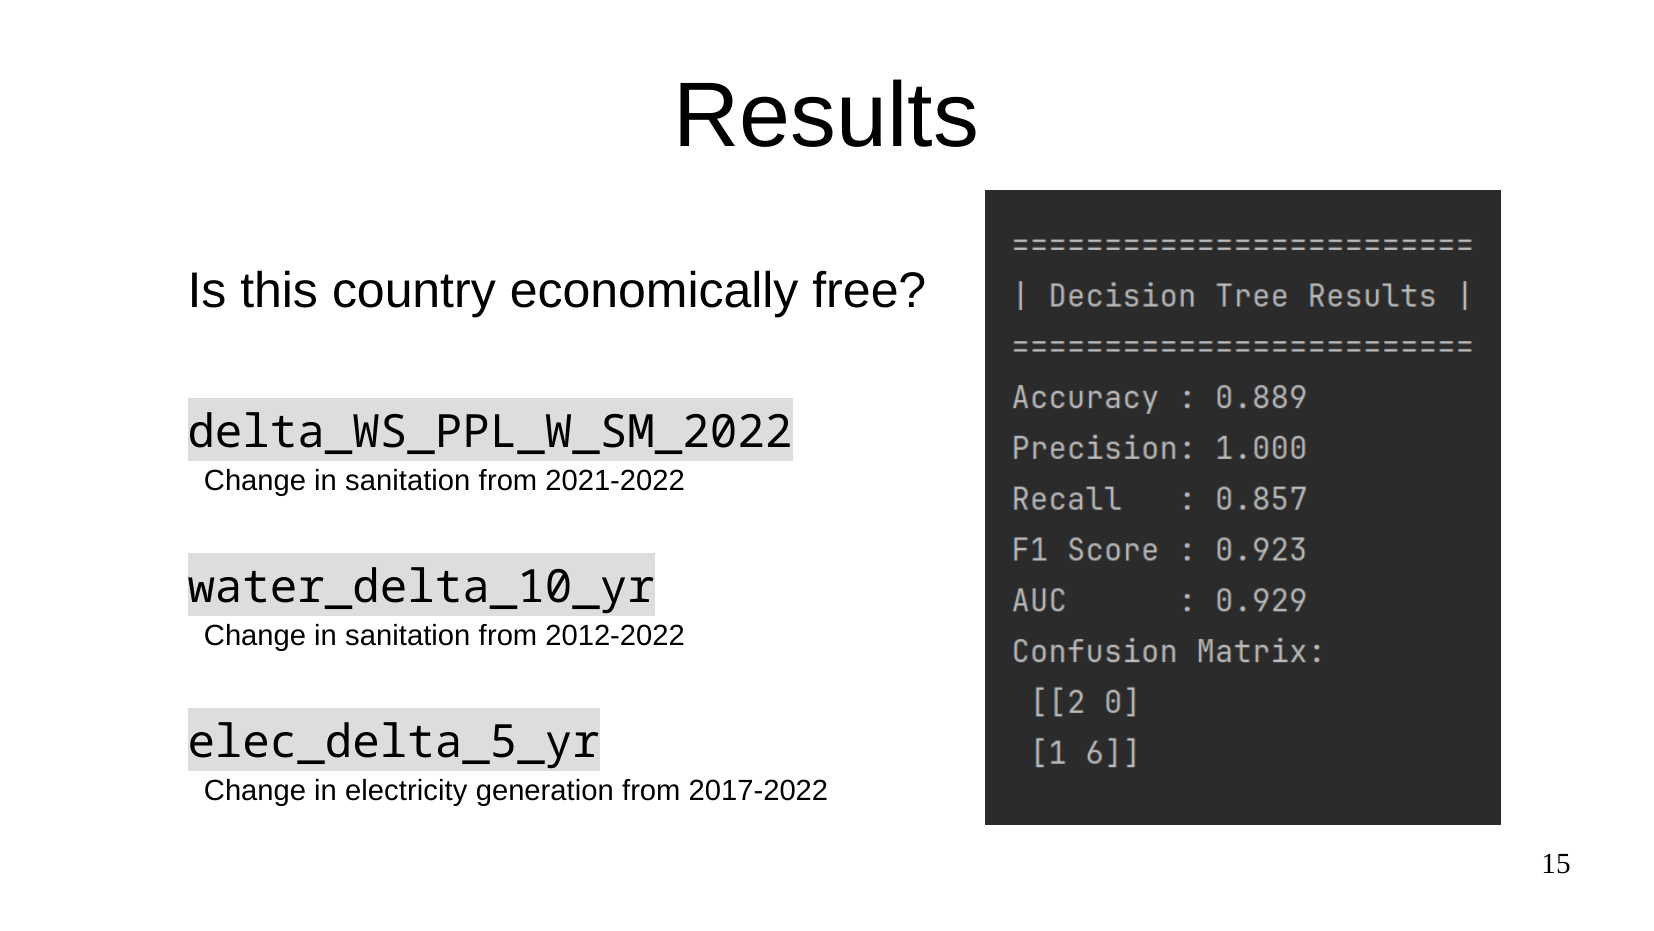

# Results
Is this country economically free?
delta_WS_PPL_W_SM_2022
 Change in sanitation from 2021-2022
water_delta_10_yr
 Change in sanitation from 2012-2022
elec_delta_5_yr
 Change in electricity generation from 2017-2022
15